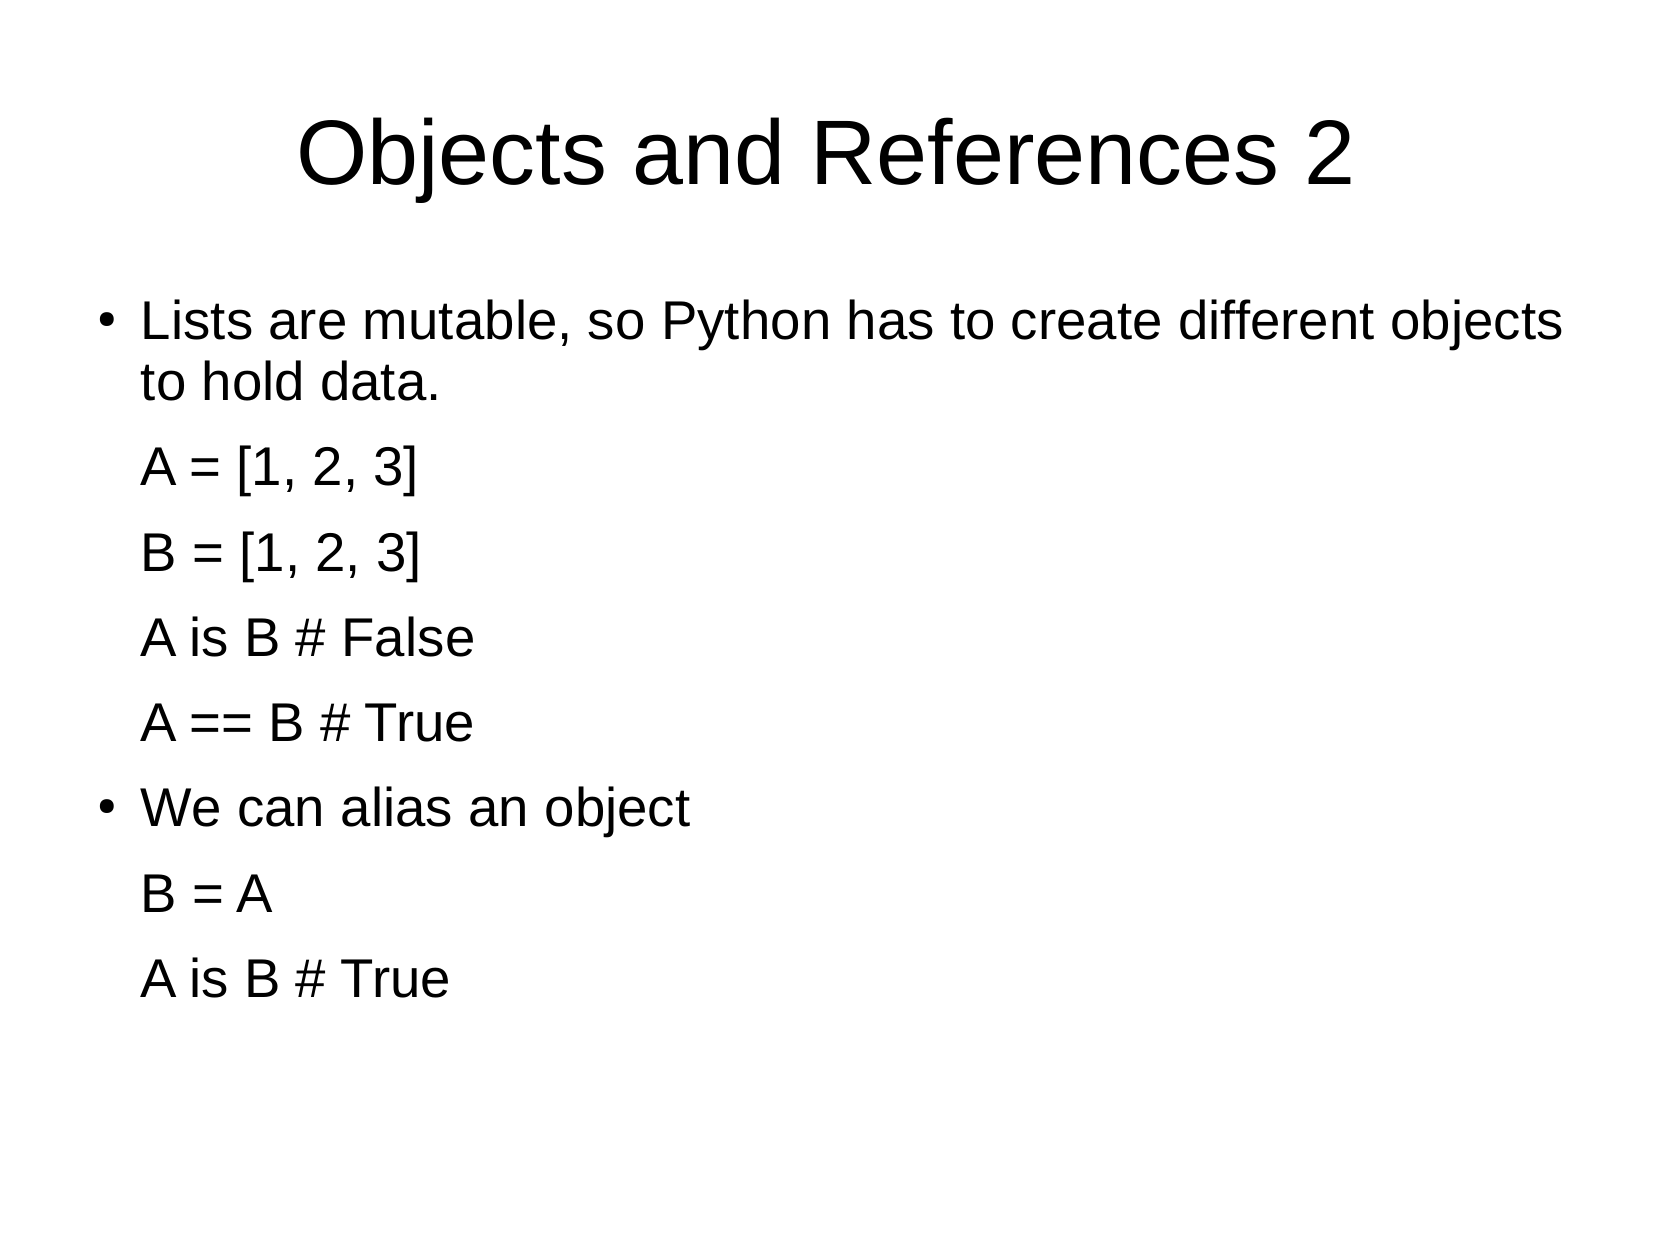

# Objects and References 2
Lists are mutable, so Python has to create different objects to hold data.
A = [1, 2, 3]
B = [1, 2, 3]
A is B # False
A == B # True
We can alias an object
B = A
A is B # True